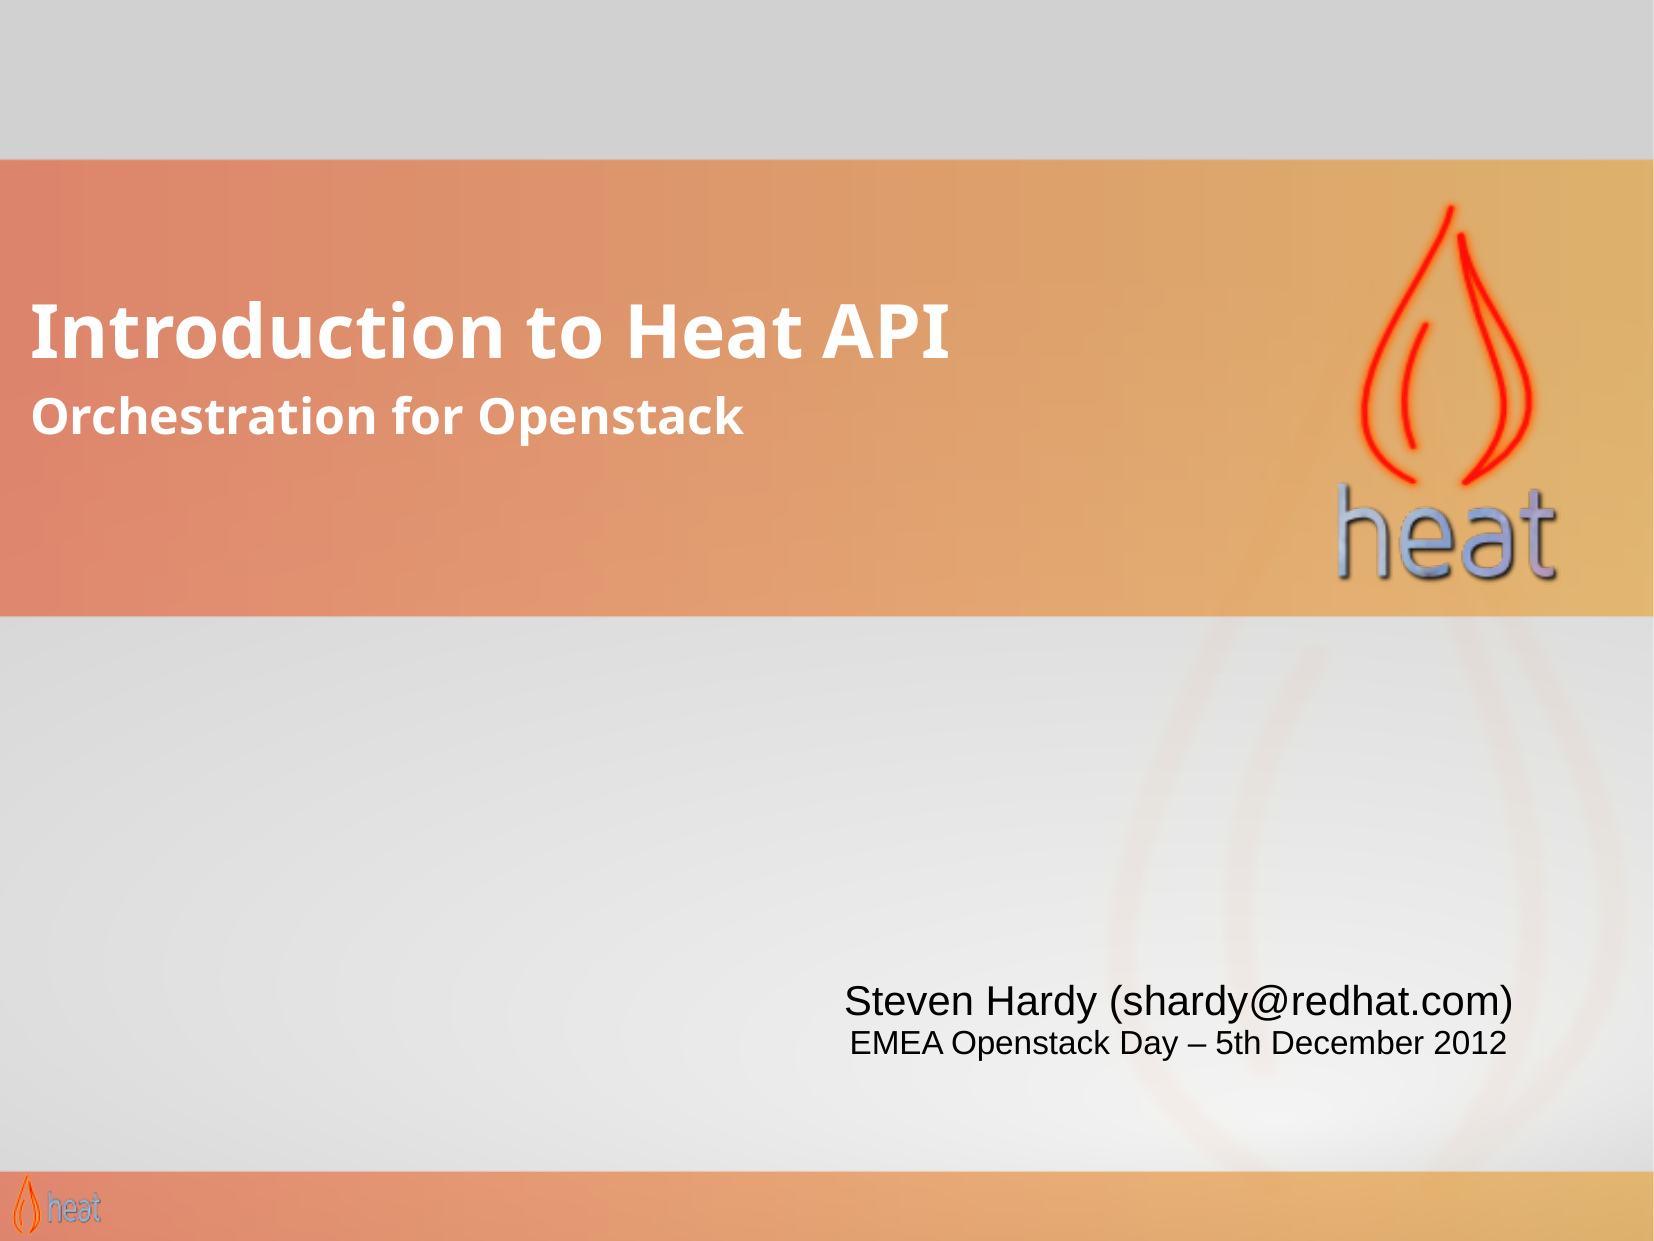

# Introduction to Heat API Orchestration for Openstack
Steven Hardy (shardy@redhat.com)
EMEA Openstack Day – 5th December 2012